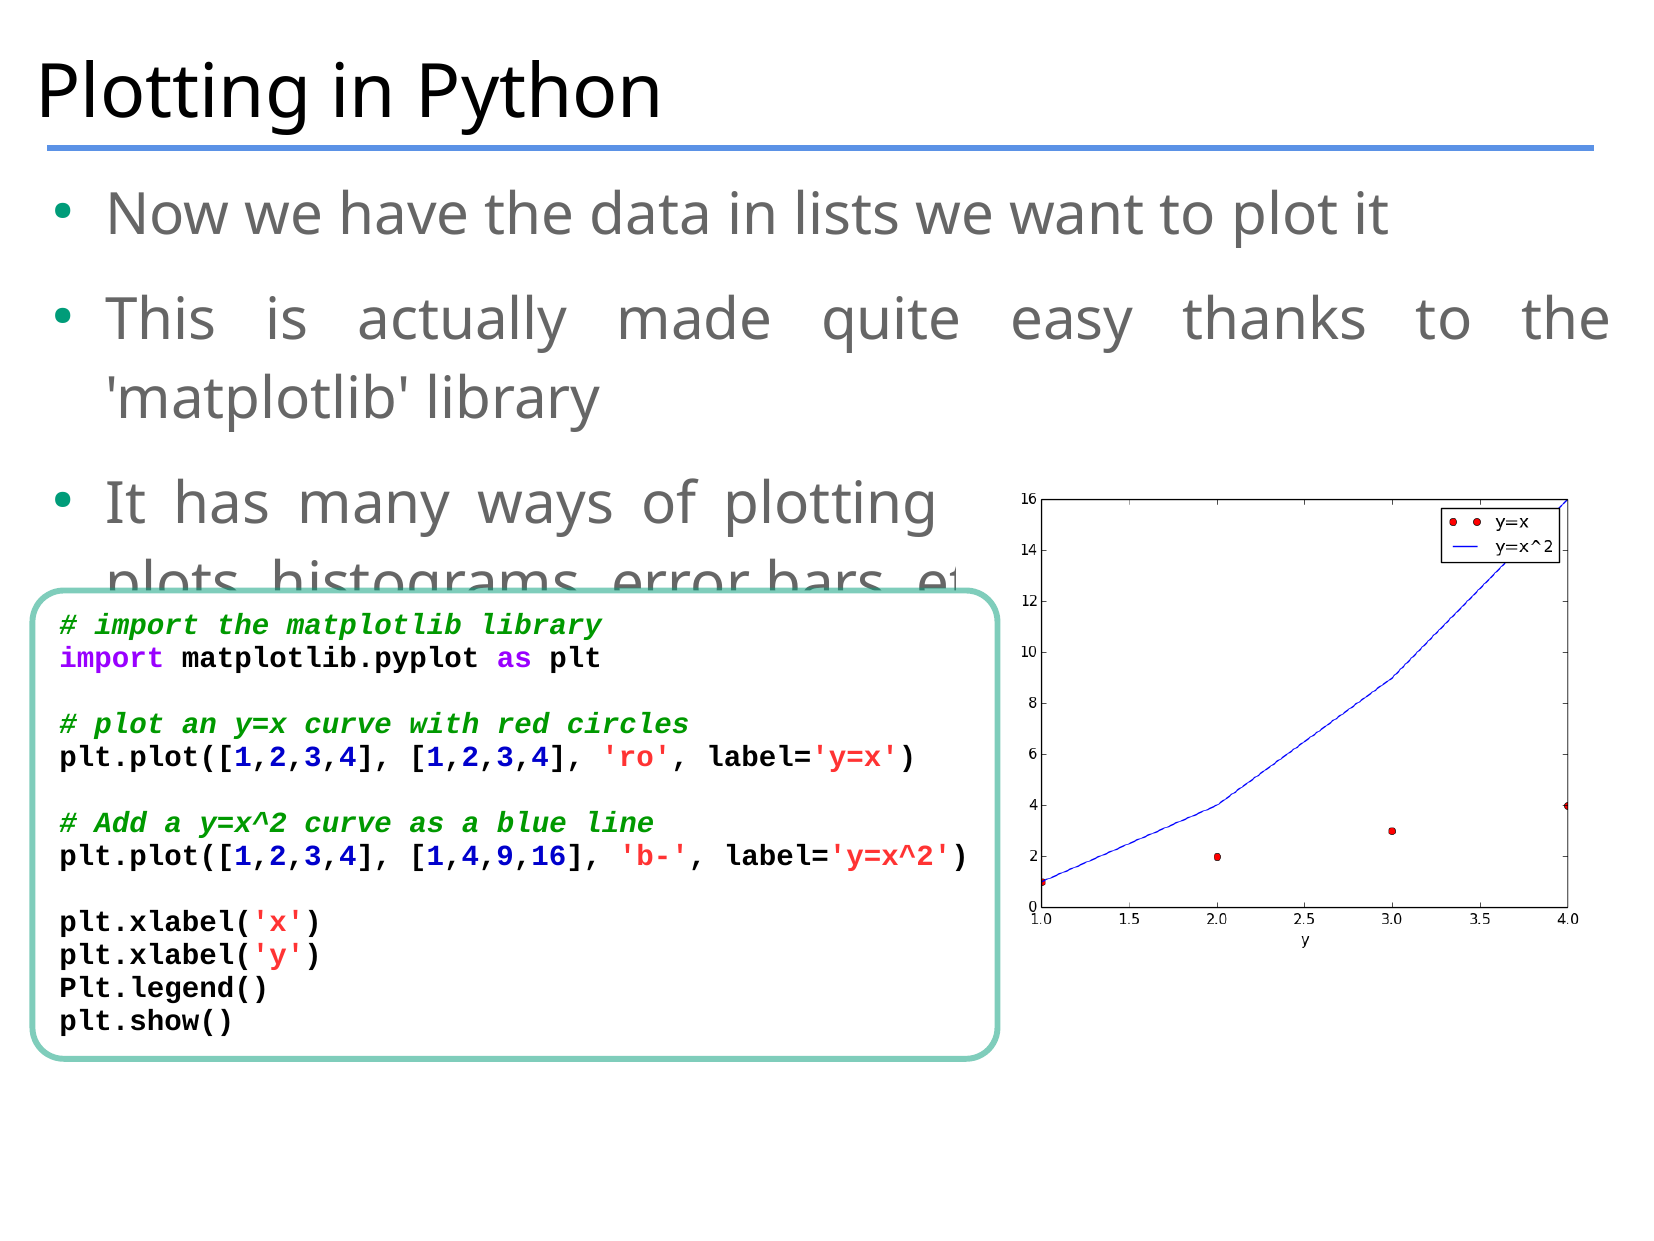

Plotting in Python
# Now we have the data in lists we want to plot it
This is actually made quite easy thanks to the 'matplotlib' library
It has many ways of plotting data including contour plots, histograms, error bars, etc.
A typical example is:
I would highly recommend having a look at the documentation:
https://matplotlib.org/contents.html
# import the matplotlib library
import matplotlib.pyplot as plt
# plot an y=x curve with red circles
plt.plot([1,2,3,4], [1,2,3,4], 'ro', label='y=x')
# Add a y=x^2 curve as a blue line
plt.plot([1,2,3,4], [1,4,9,16], 'b-', label='y=x^2')
plt.xlabel('x')
plt.xlabel('y')
Plt.legend()
plt.show()